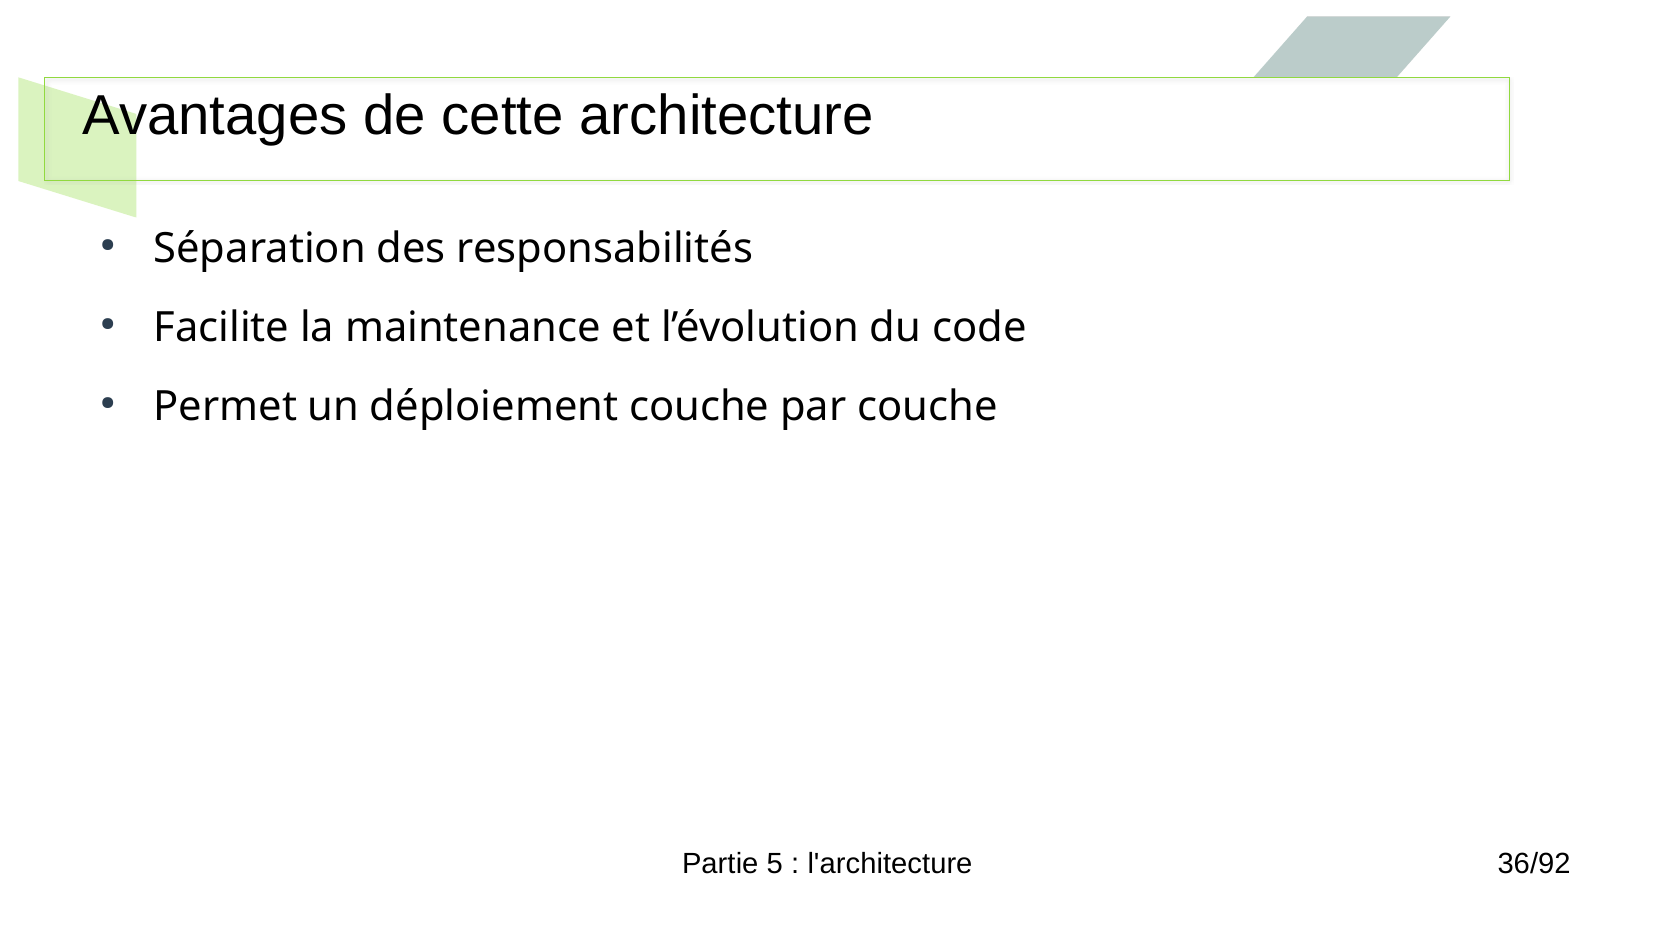

# Avantages de cette architecture
Séparation des responsabilités
Facilite la maintenance et l’évolution du code
Permet un déploiement couche par couche
Partie 5 : l'architecture
36